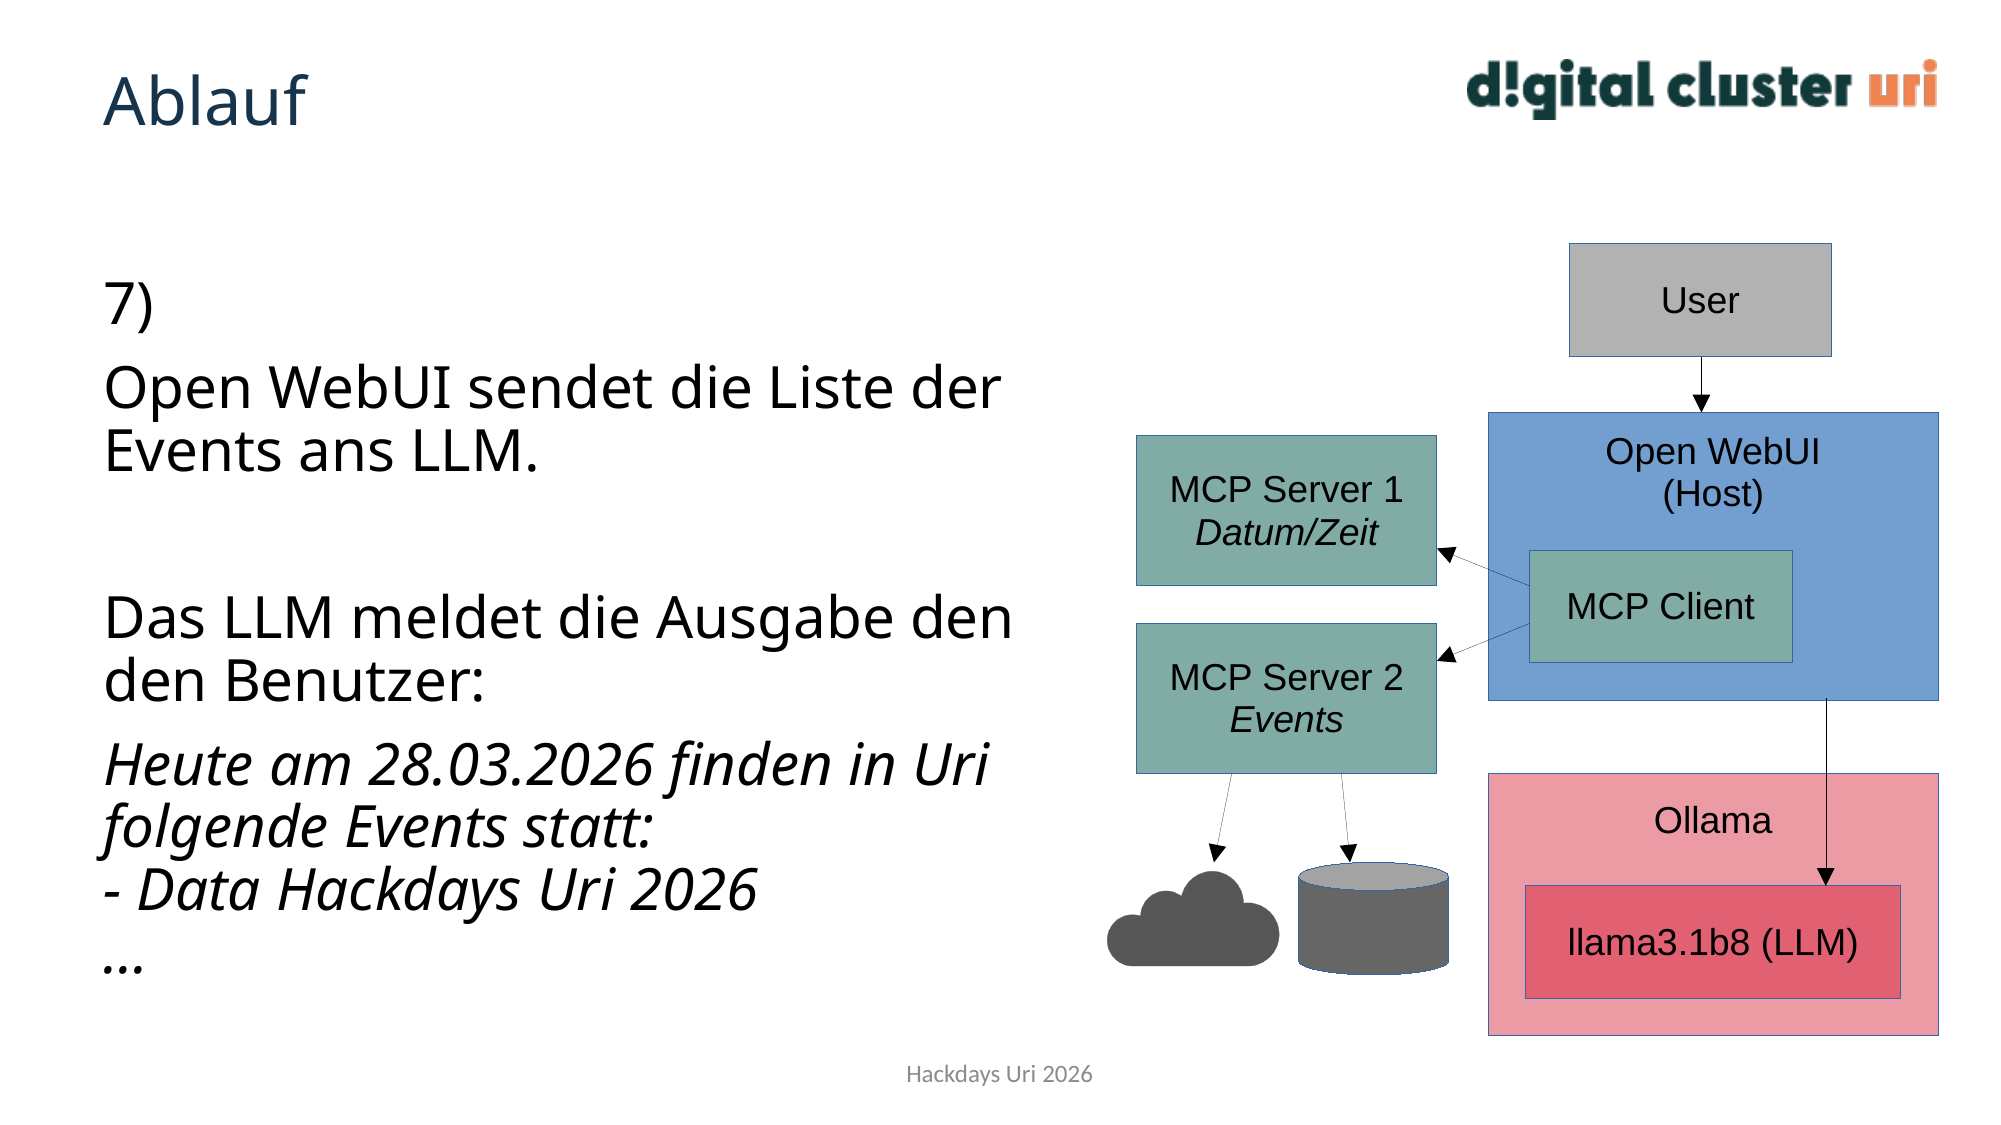

# Ablauf
User
Open WebUI
(Host)
MCP Server 1
Datum/Zeit
MCP Client
MCP Server 2
Events
Ollama
llama3.1b8 (LLM)
7)
Open WebUI sendet die Liste der Events ans LLM.
Das LLM meldet die Ausgabe den den Benutzer:
Heute am 28.03.2026 finden in Uri folgende Events statt:
- Data Hackdays Uri 2026
...
Hackdays Uri 2026